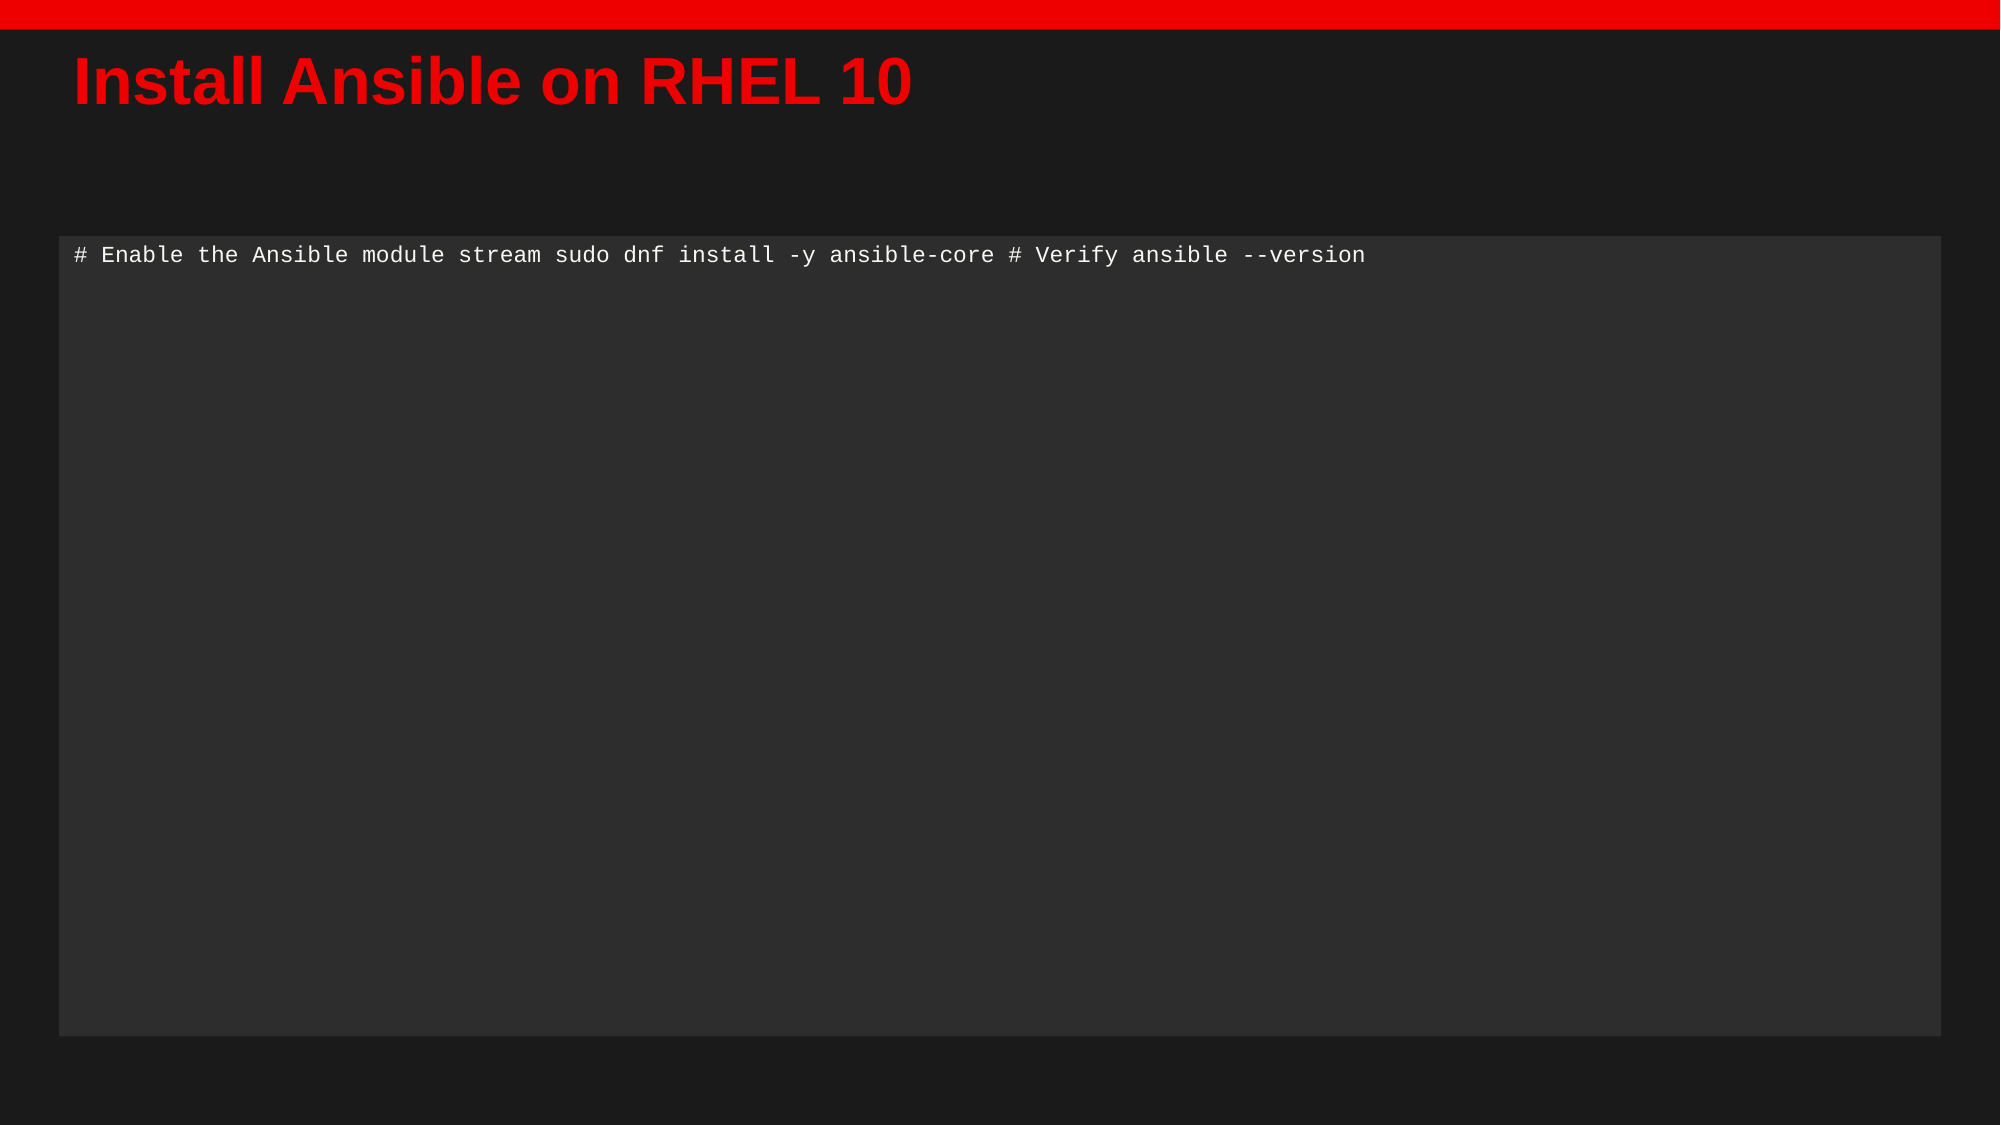

Install Ansible on RHEL 10
# Enable the Ansible module stream sudo dnf install -y ansible-core # Verify ansible --version